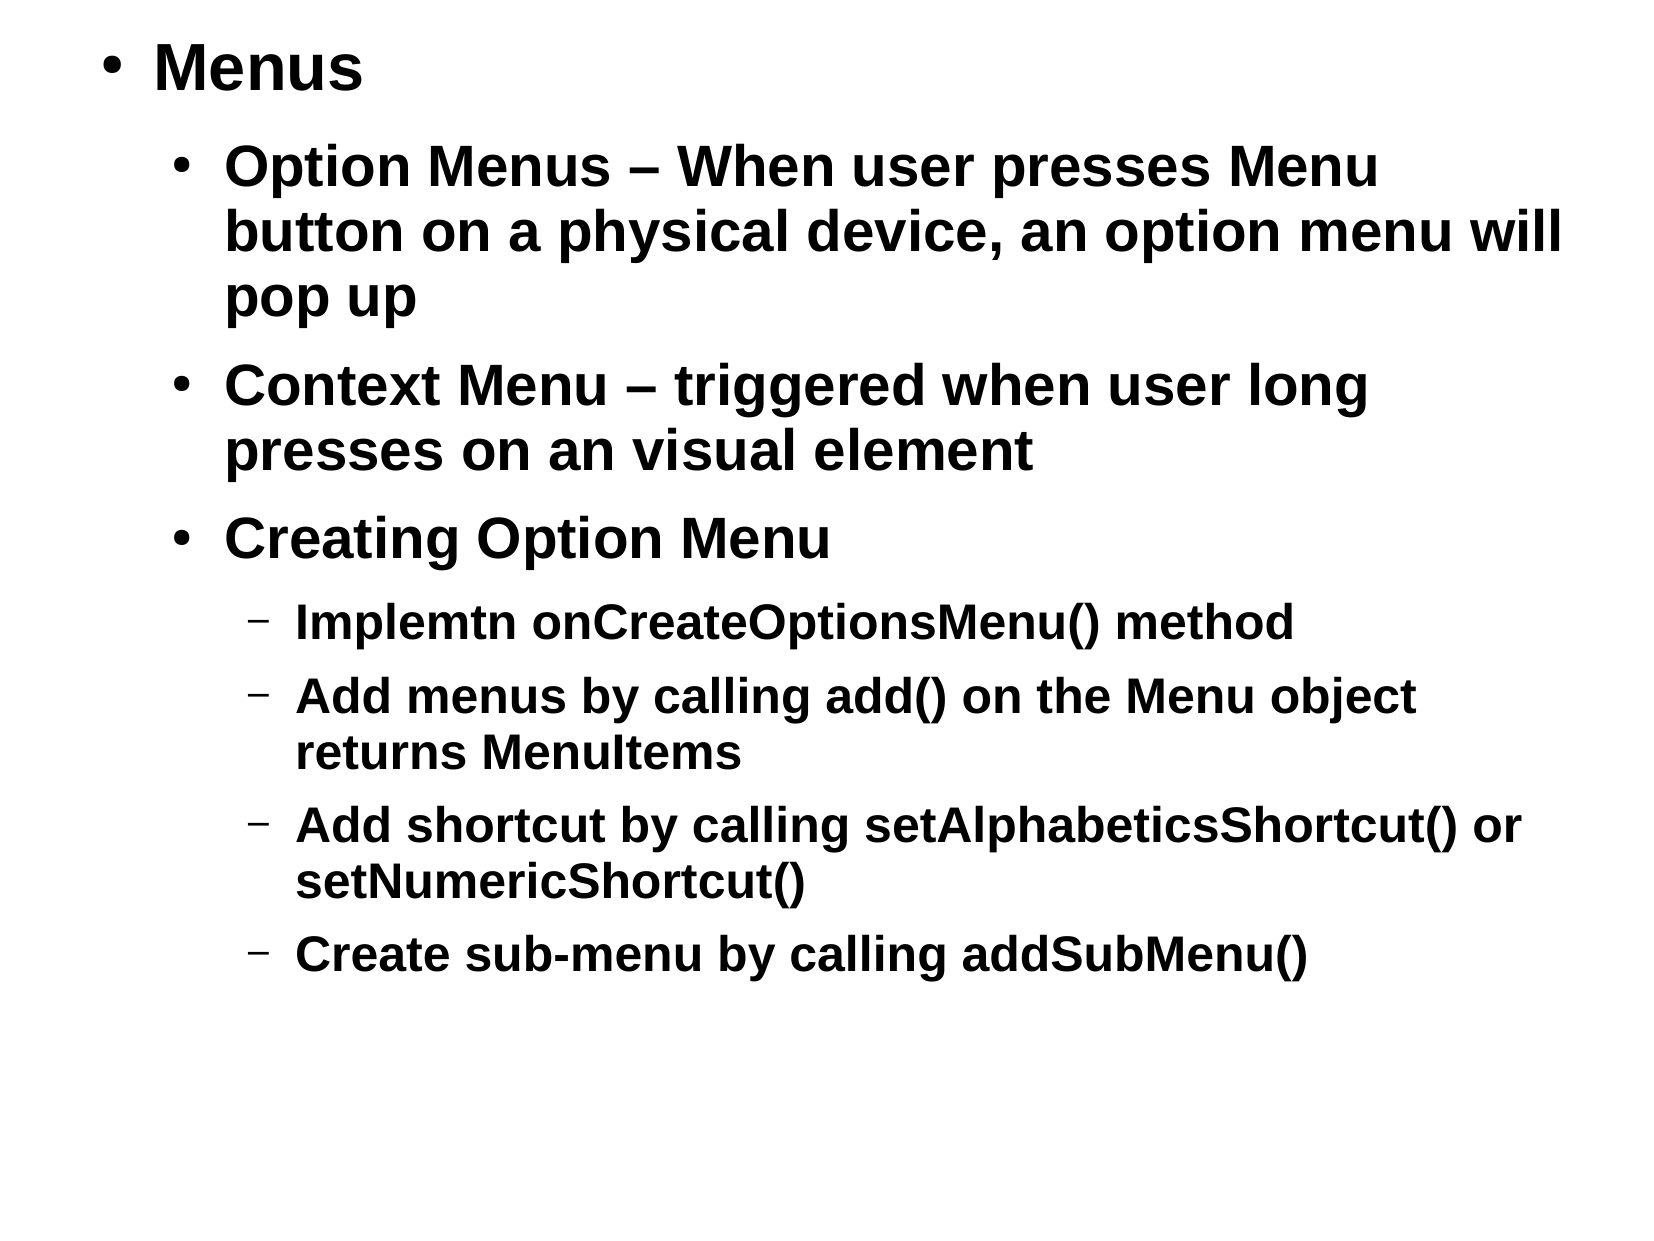

# Menus
Option Menus – When user presses Menu button on a physical device, an option menu will pop up
Context Menu – triggered when user long presses on an visual element
Creating Option Menu
Implemtn onCreateOptionsMenu() method
Add menus by calling add() on the Menu object
returns MenuItems
Add shortcut by calling setAlphabeticsShortcut() or setNumericShortcut()
Create sub-menu by calling addSubMenu()